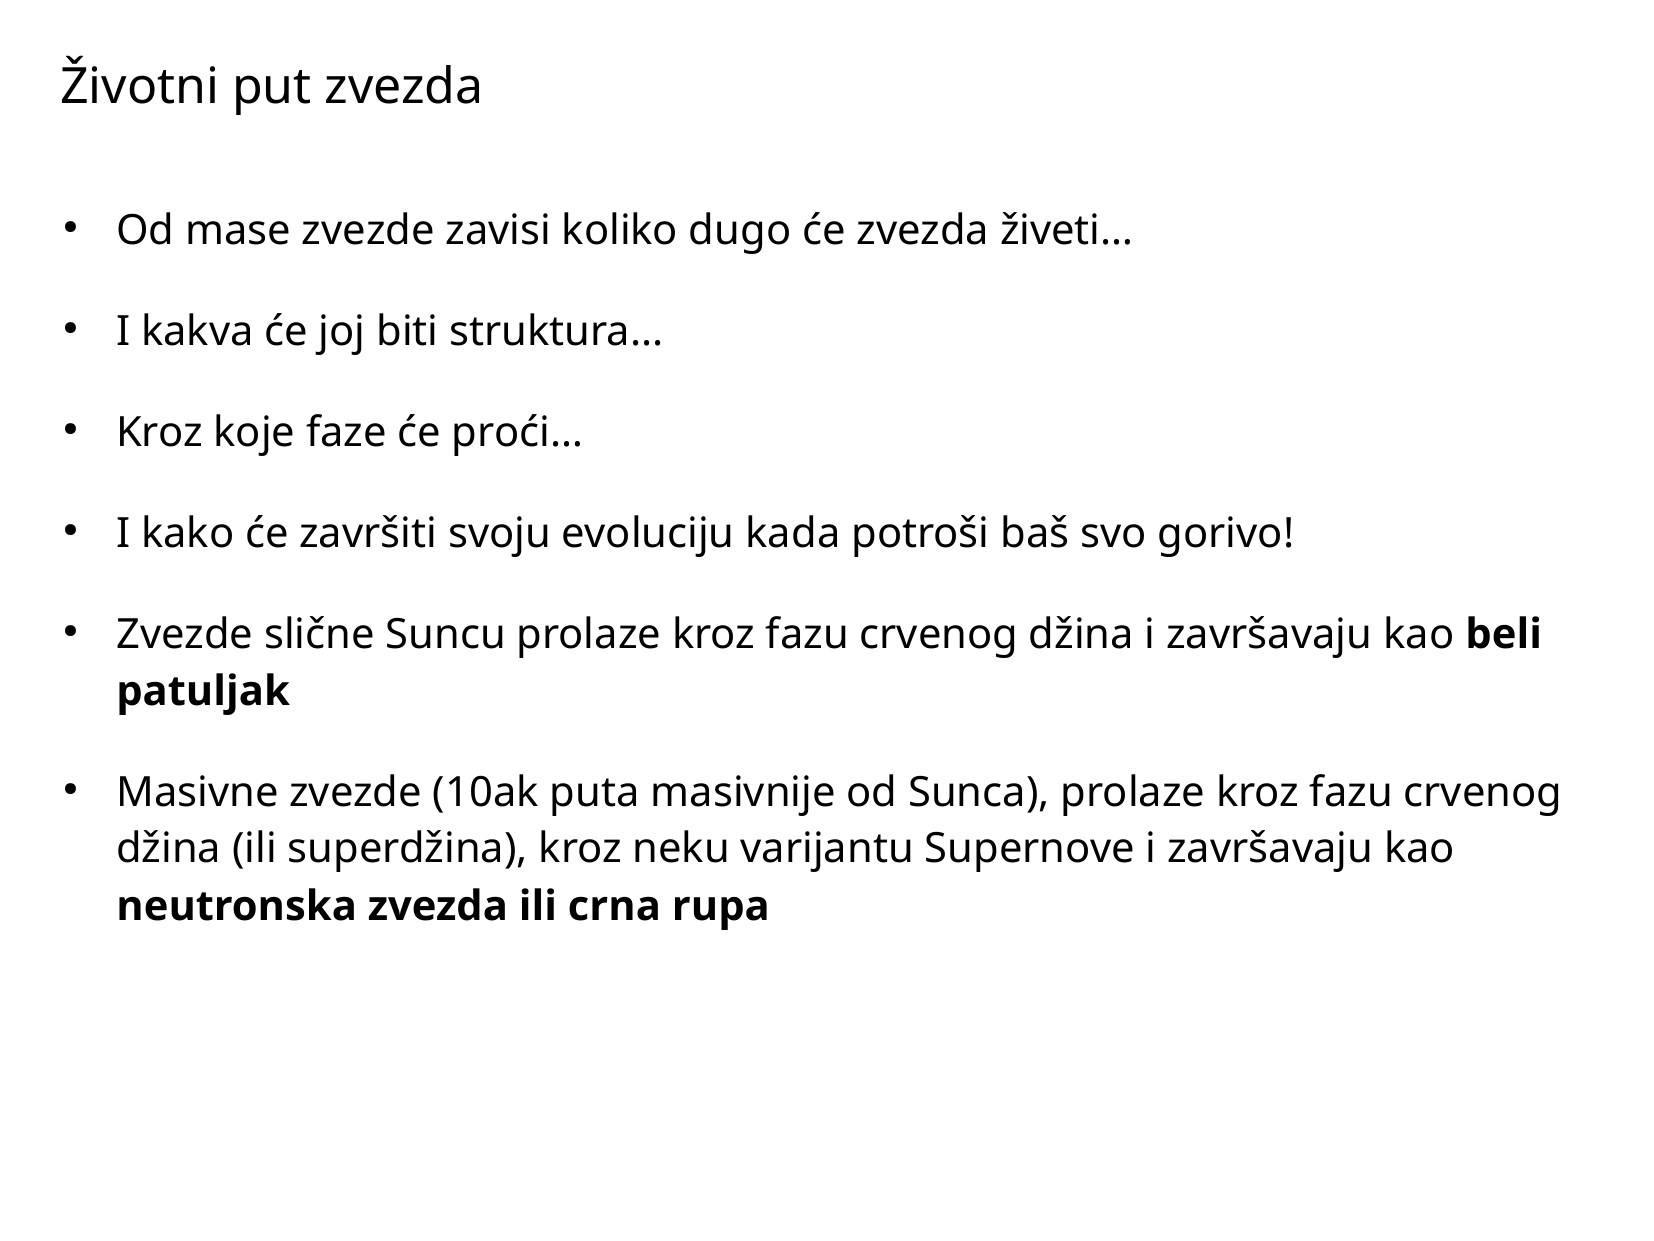

# Životni put zvezda
Od mase zvezde zavisi koliko dugo će zvezda živeti…
I kakva će joj biti struktura...
Kroz koje faze će proći…
I kako će završiti svoju evoluciju kada potroši baš svo gorivo!
Zvezde slične Suncu prolaze kroz fazu crvenog džina i završavaju kao beli patuljak
Masivne zvezde (10ak puta masivnije od Sunca), prolaze kroz fazu crvenog džina (ili superdžina), kroz neku varijantu Supernove i završavaju kao neutronska zvezda ili crna rupa